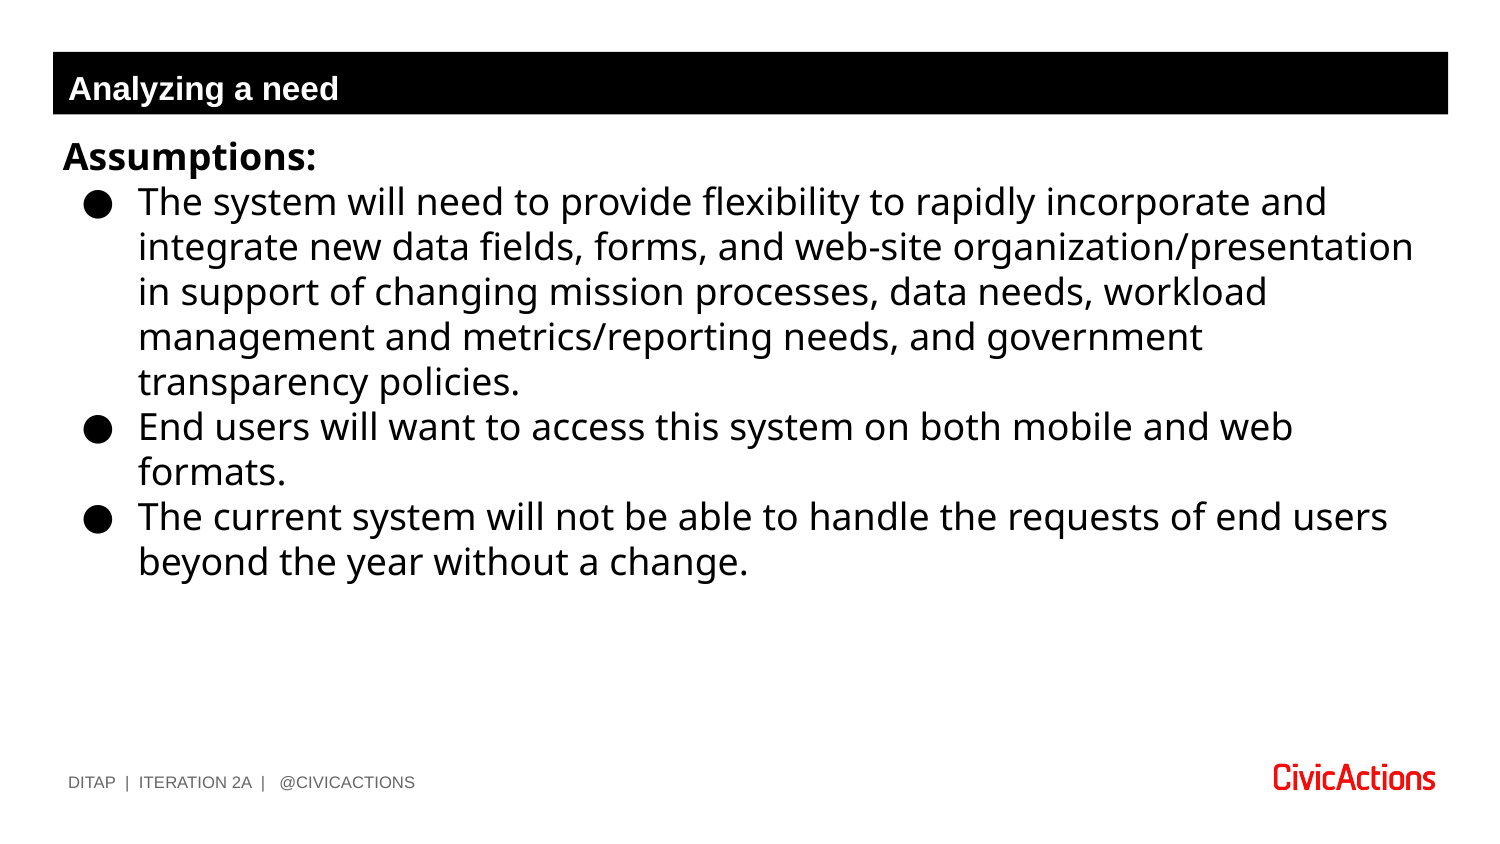

# Analyzing a need
Assumptions:
The system will need to provide flexibility to rapidly incorporate and integrate new data fields, forms, and web-site organization/presentation in support of changing mission processes, data needs, workload management and metrics/reporting needs, and government transparency policies.
End users will want to access this system on both mobile and web formats.
The current system will not be able to handle the requests of end users beyond the year without a change.